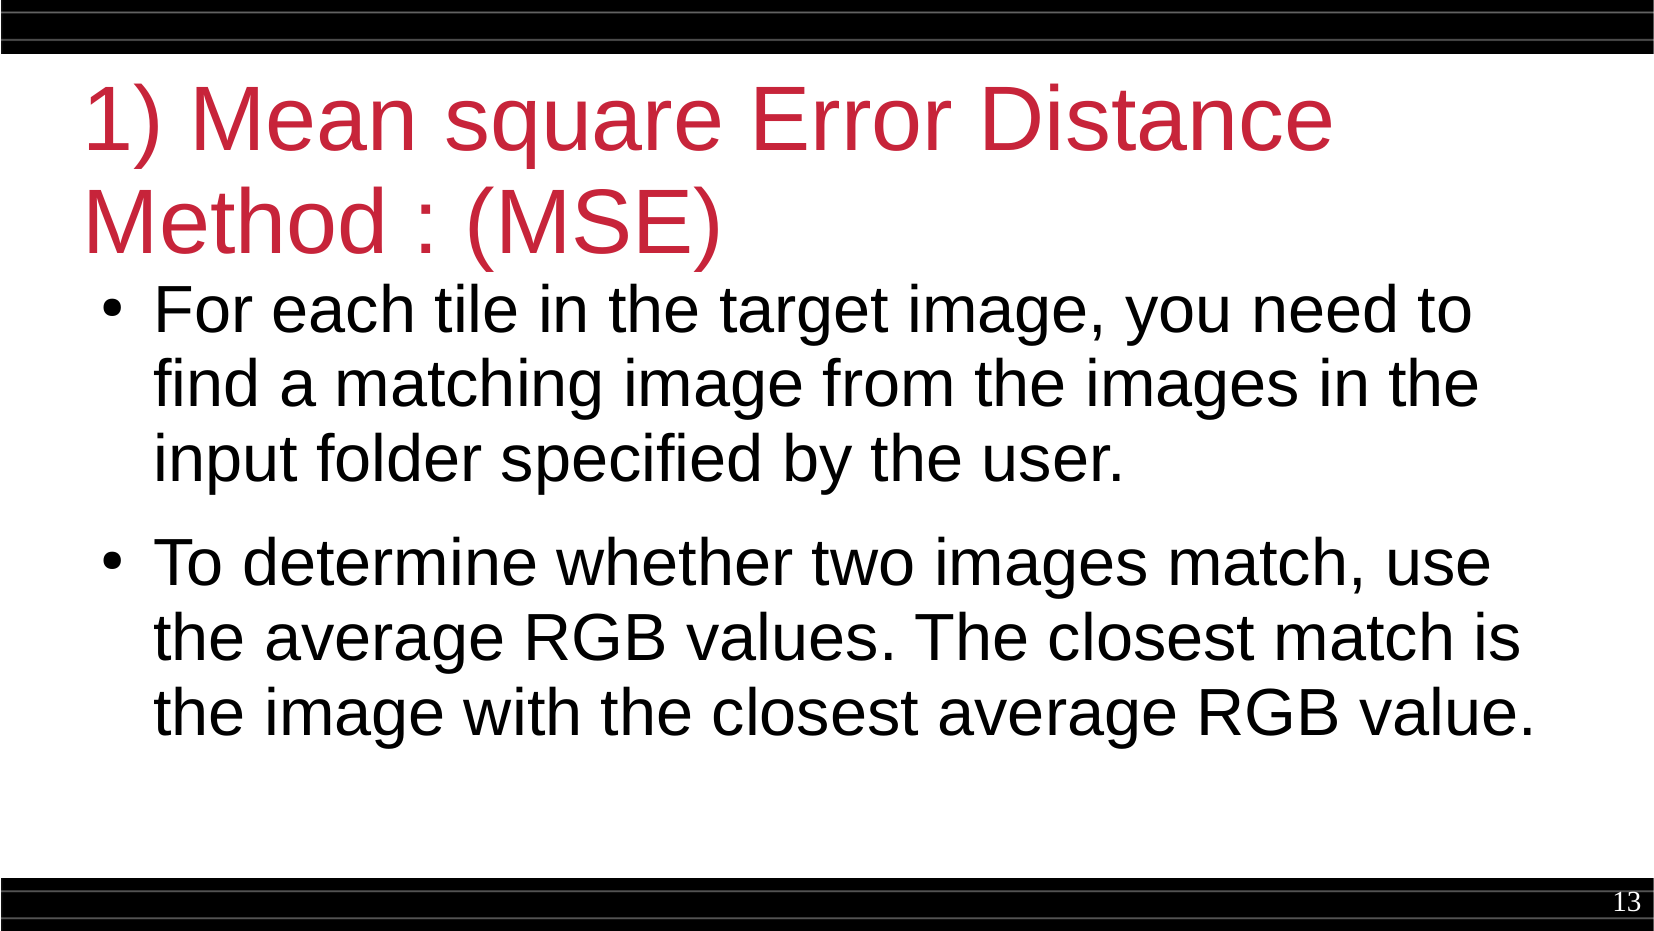

# 1) Mean square Error Distance Method : (MSE)
For each tile in the target image, you need to find a matching image from the images in the input folder specified by the user.
To determine whether two images match, use the average RGB values. The closest match is the image with the closest average RGB value.